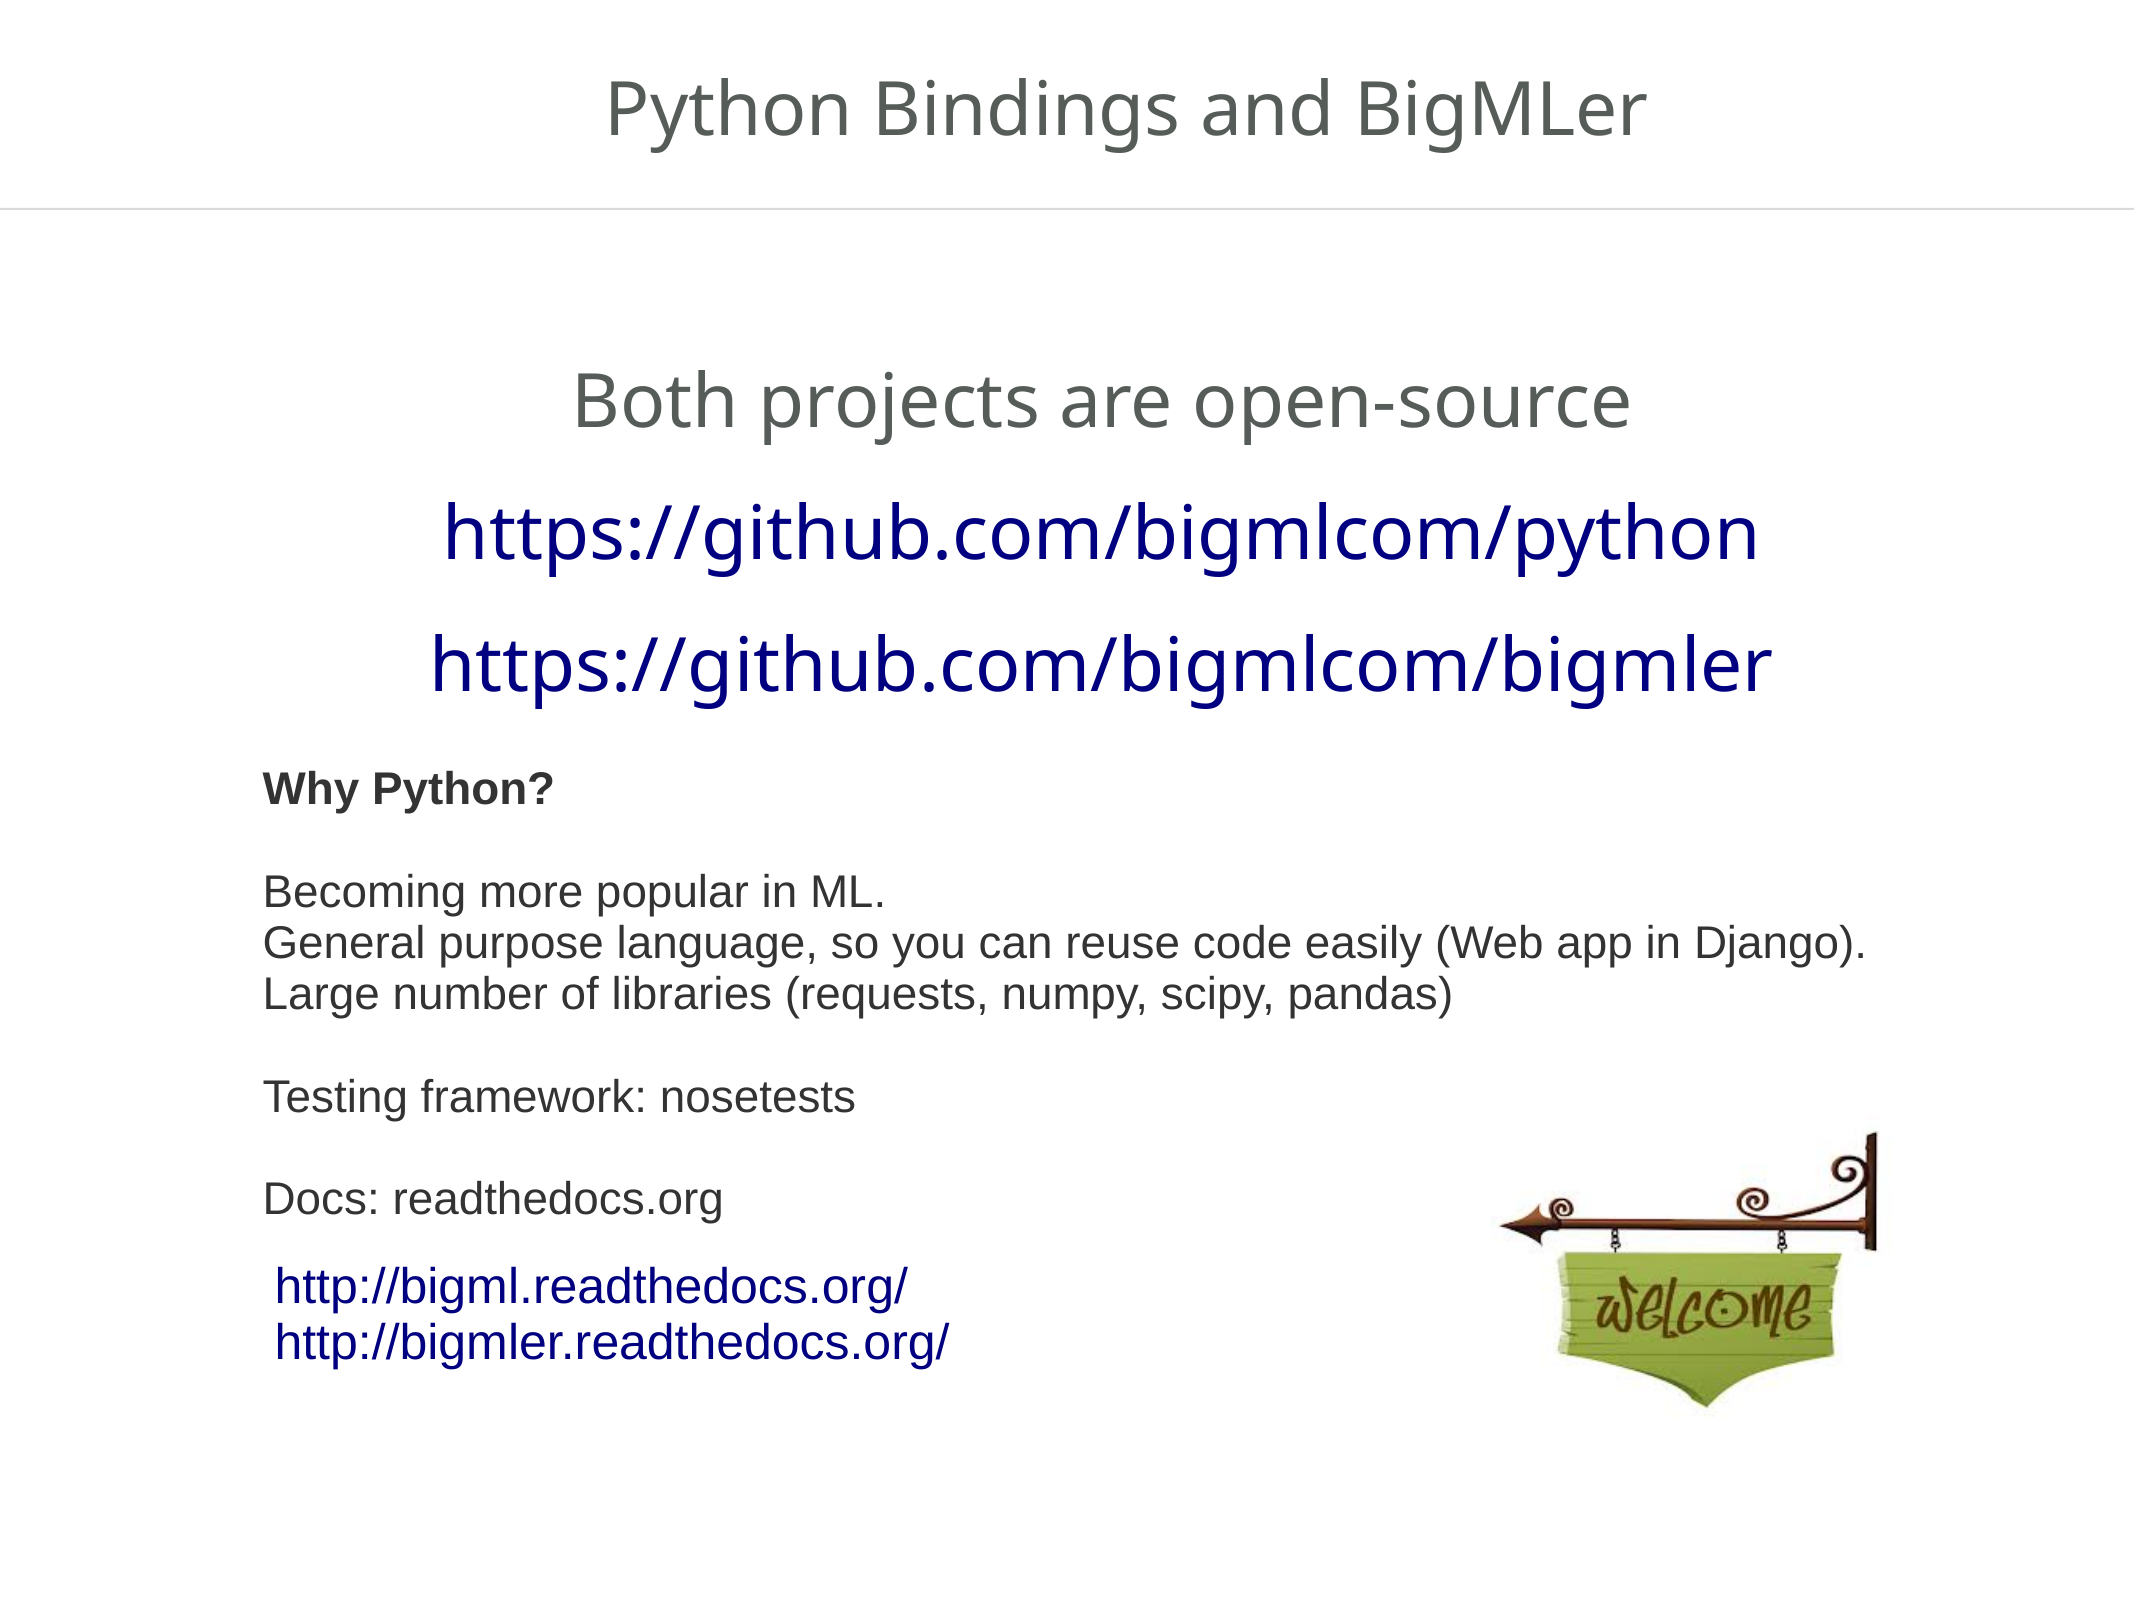

# Python Bindings and BigMLer
Both projects are open-source
https://github.com/bigmlcom/python
https://github.com/bigmlcom/bigmler
Why Python?
Becoming more popular in ML.
General purpose language, so you can reuse code easily (Web app in Django).
Large number of libraries (requests, numpy, scipy, pandas)
Testing framework: nosetests
Docs: readthedocs.org
http://bigml.readthedocs.org/
http://bigmler.readthedocs.org/